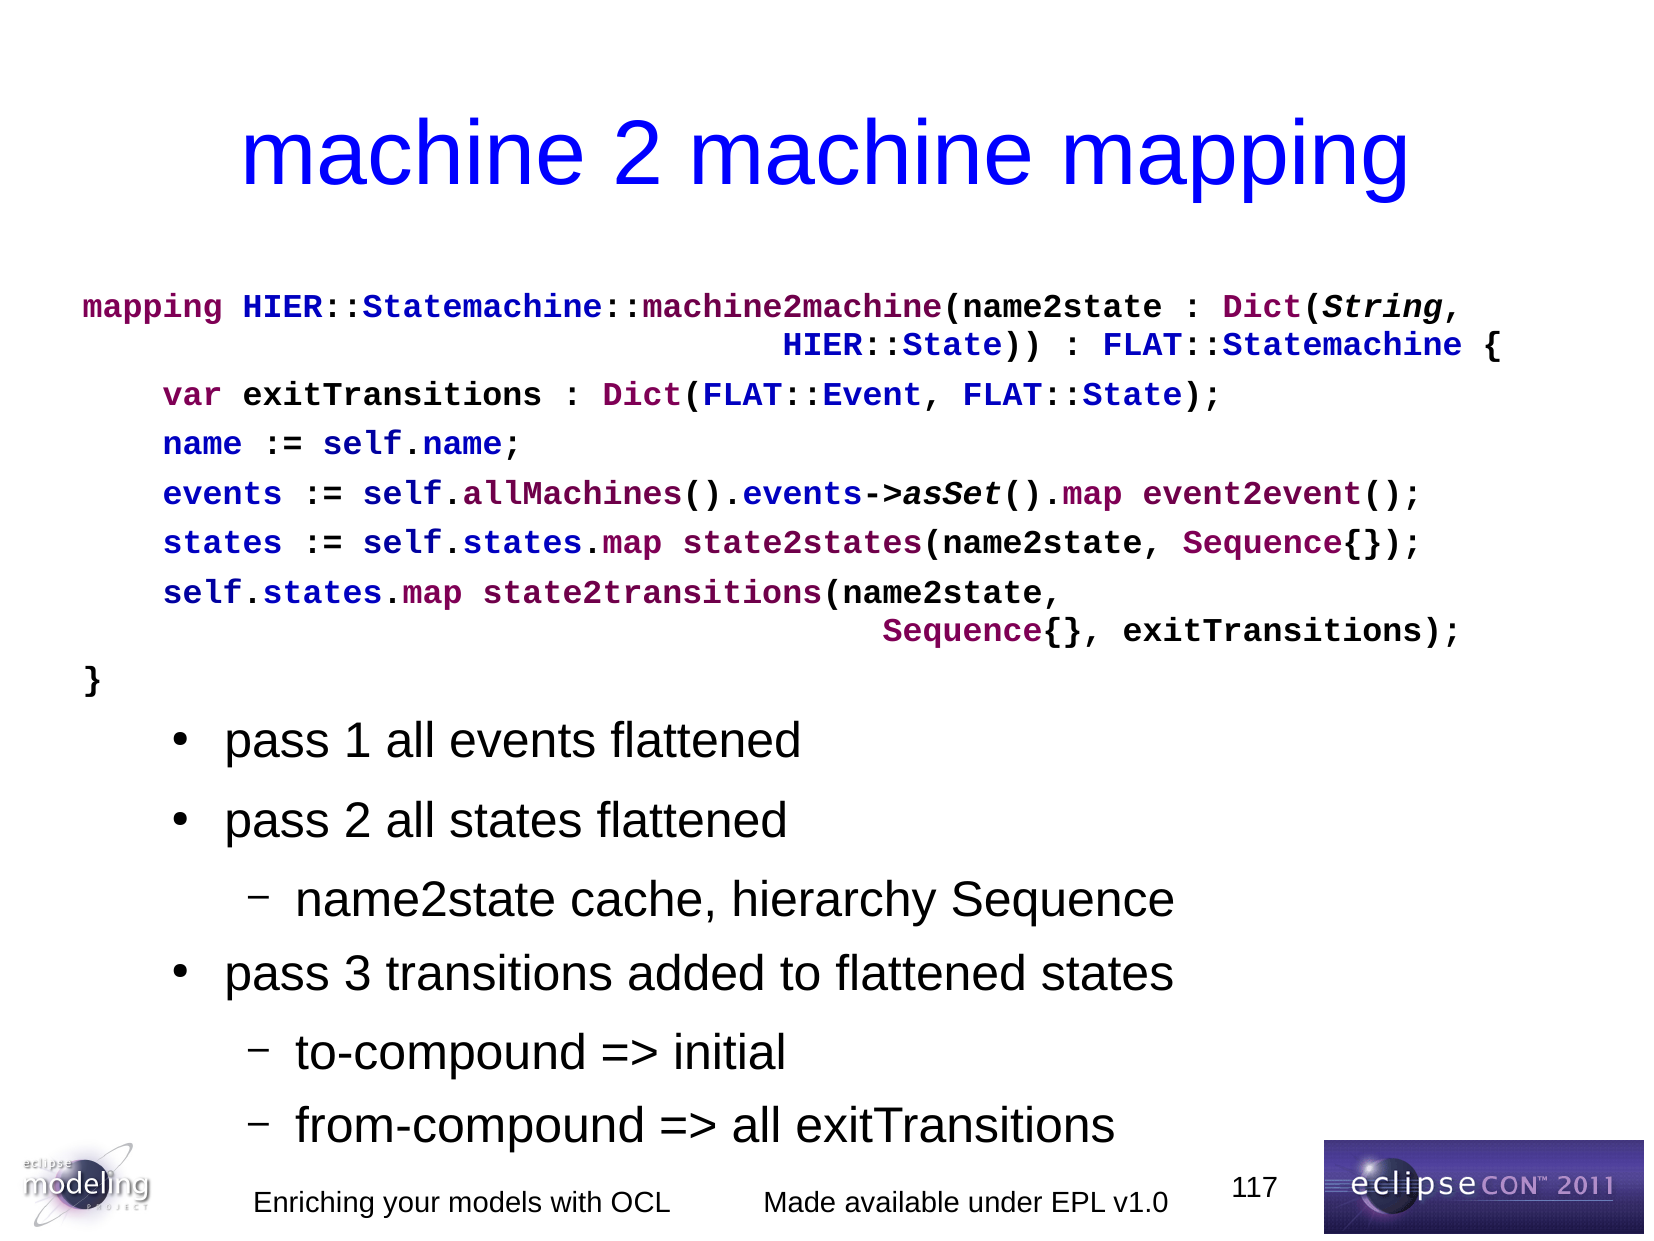

# machine 2 machine mapping
mapping HIER::Statemachine::machine2machine(name2state : Dict(String,
 HIER::State)) : FLAT::Statemachine {
 var exitTransitions : Dict(FLAT::Event, FLAT::State);
 name := self.name;
 events := self.allMachines().events->asSet().map event2event();
 states := self.states.map state2states(name2state, Sequence{});
 self.states.map state2transitions(name2state,
 Sequence{}, exitTransitions);
}
pass 1 all events flattened
pass 2 all states flattened
name2state cache, hierarchy Sequence
pass 3 transitions added to flattened states
to-compound => initial
from-compound => all exitTransitions
117
Enriching your models with OCL